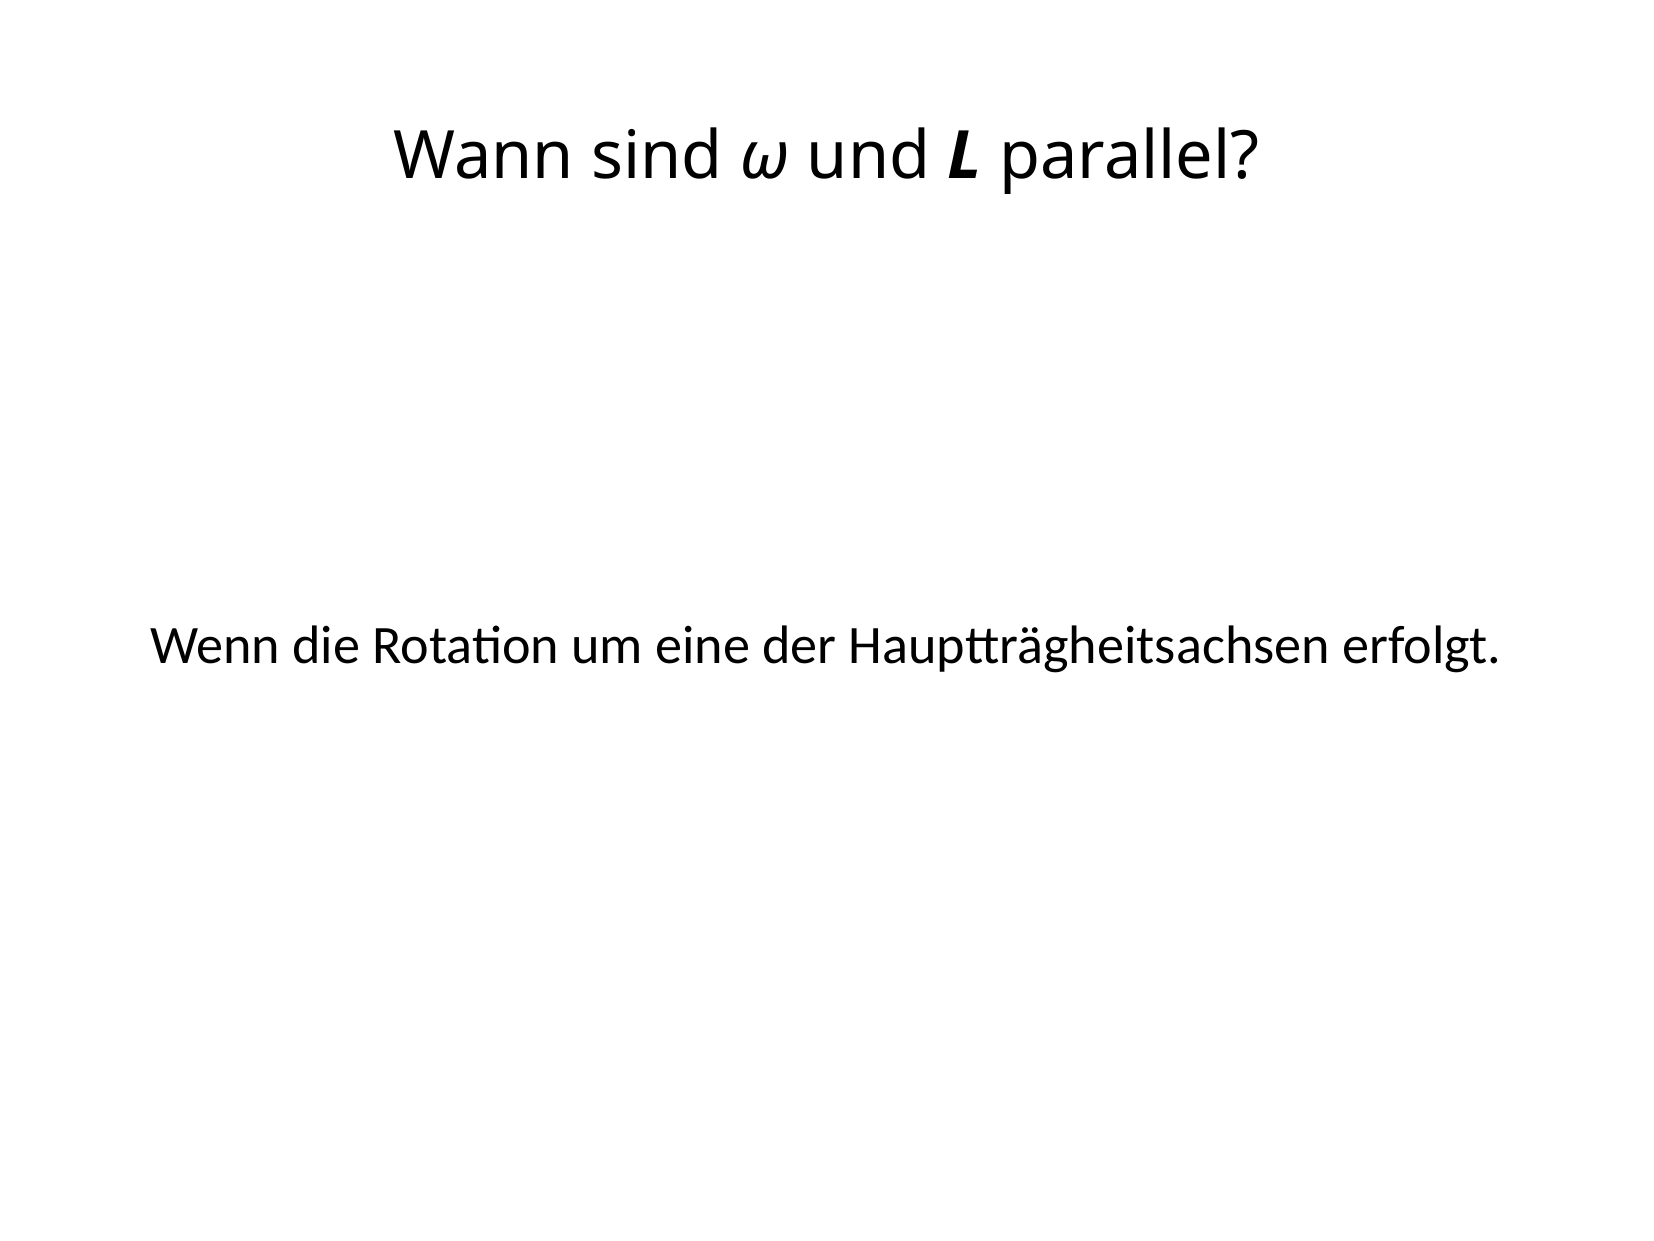

# Wann sind ω und L parallel?
Wenn die Rotation um eine der Hauptträgheitsachsen erfolgt.